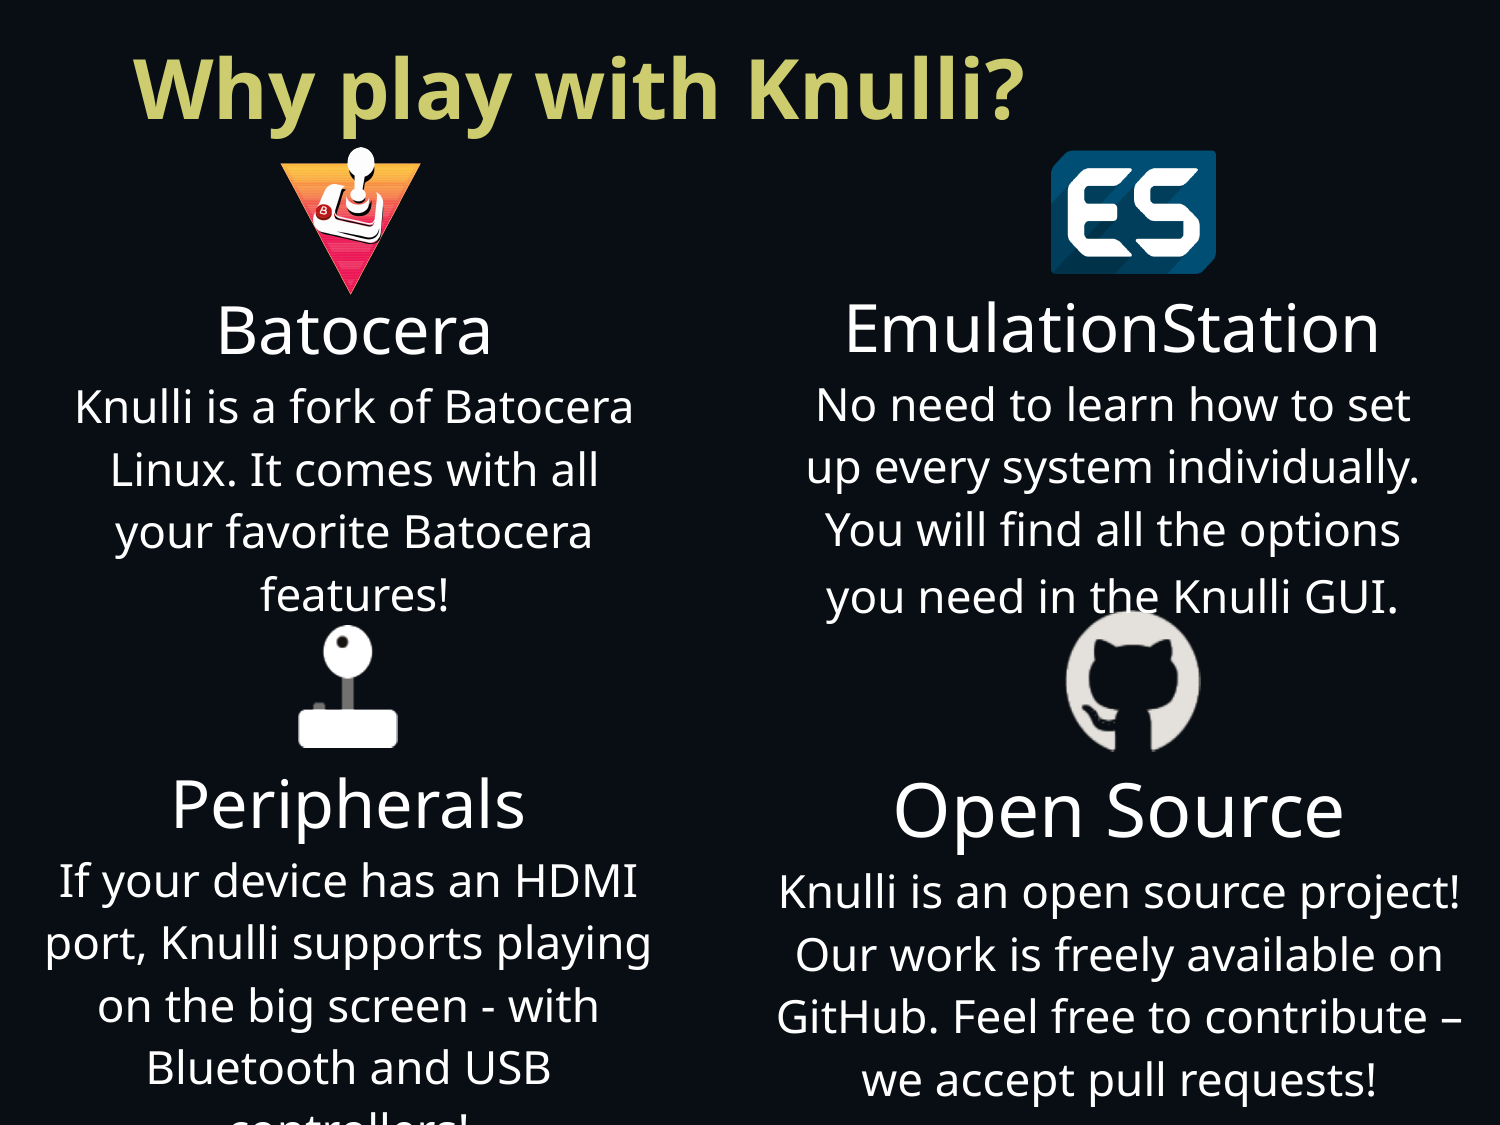

Why play with Knulli?
EmulationStation
No need to learn how to set up every system individually. You will find all the options you need in the Knulli GUI.
Batocera
Knulli is a fork of Batocera Linux. It comes with all your favorite Batocera features!
Peripherals
If your device has an HDMI port, Knulli supports playing on the big screen - with Bluetooth and USB controllers!
Open Source
Knulli is an open source project! Our work is freely available on GitHub. Feel free to contribute – we accept pull requests!